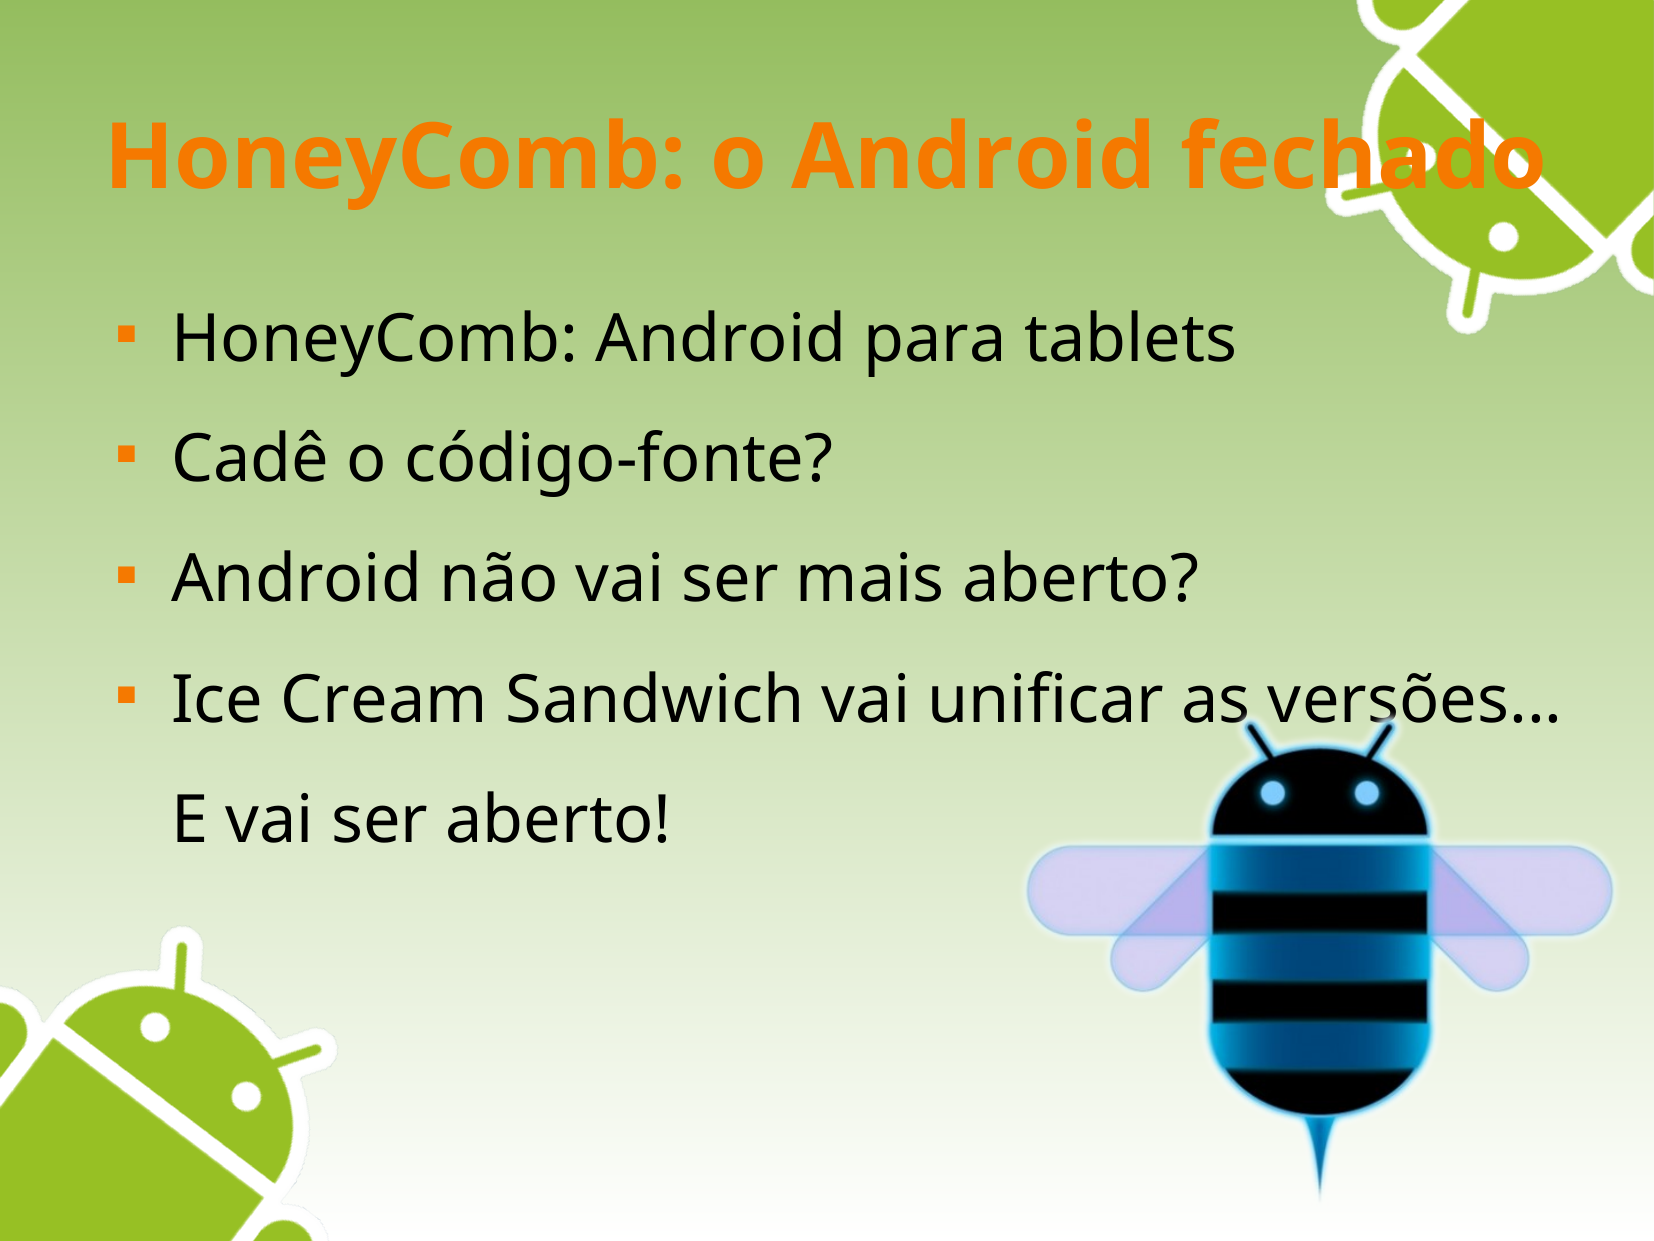

# HoneyComb: o Android fechado
HoneyComb: Android para tablets
Cadê o código-fonte?
Android não vai ser mais aberto?
Ice Cream Sandwich vai unificar as versões...
E vai ser aberto!